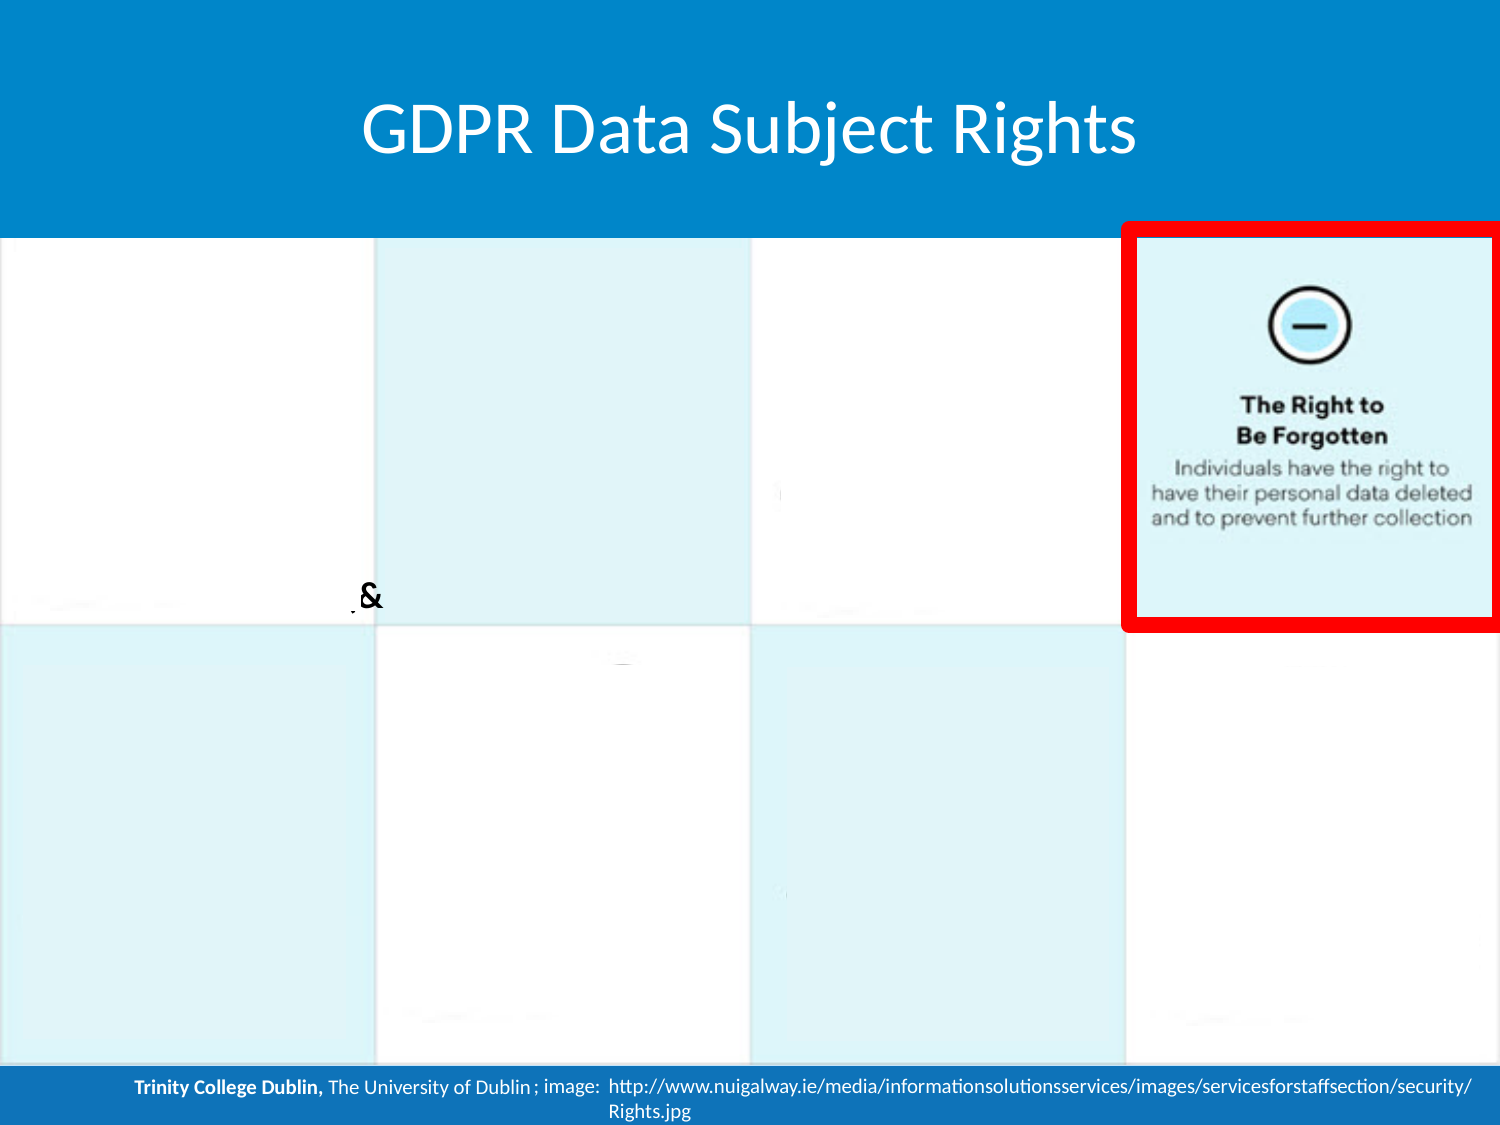

GDPR Data Subject Rights
		 Art 15 (&19) 		Art 16 (&19)	 Art 17 (&19)
; image:
http://www.nuigalway.ie/media/informationsolutionsservices/images/servicesforstaffsection/security/Rights.jpg